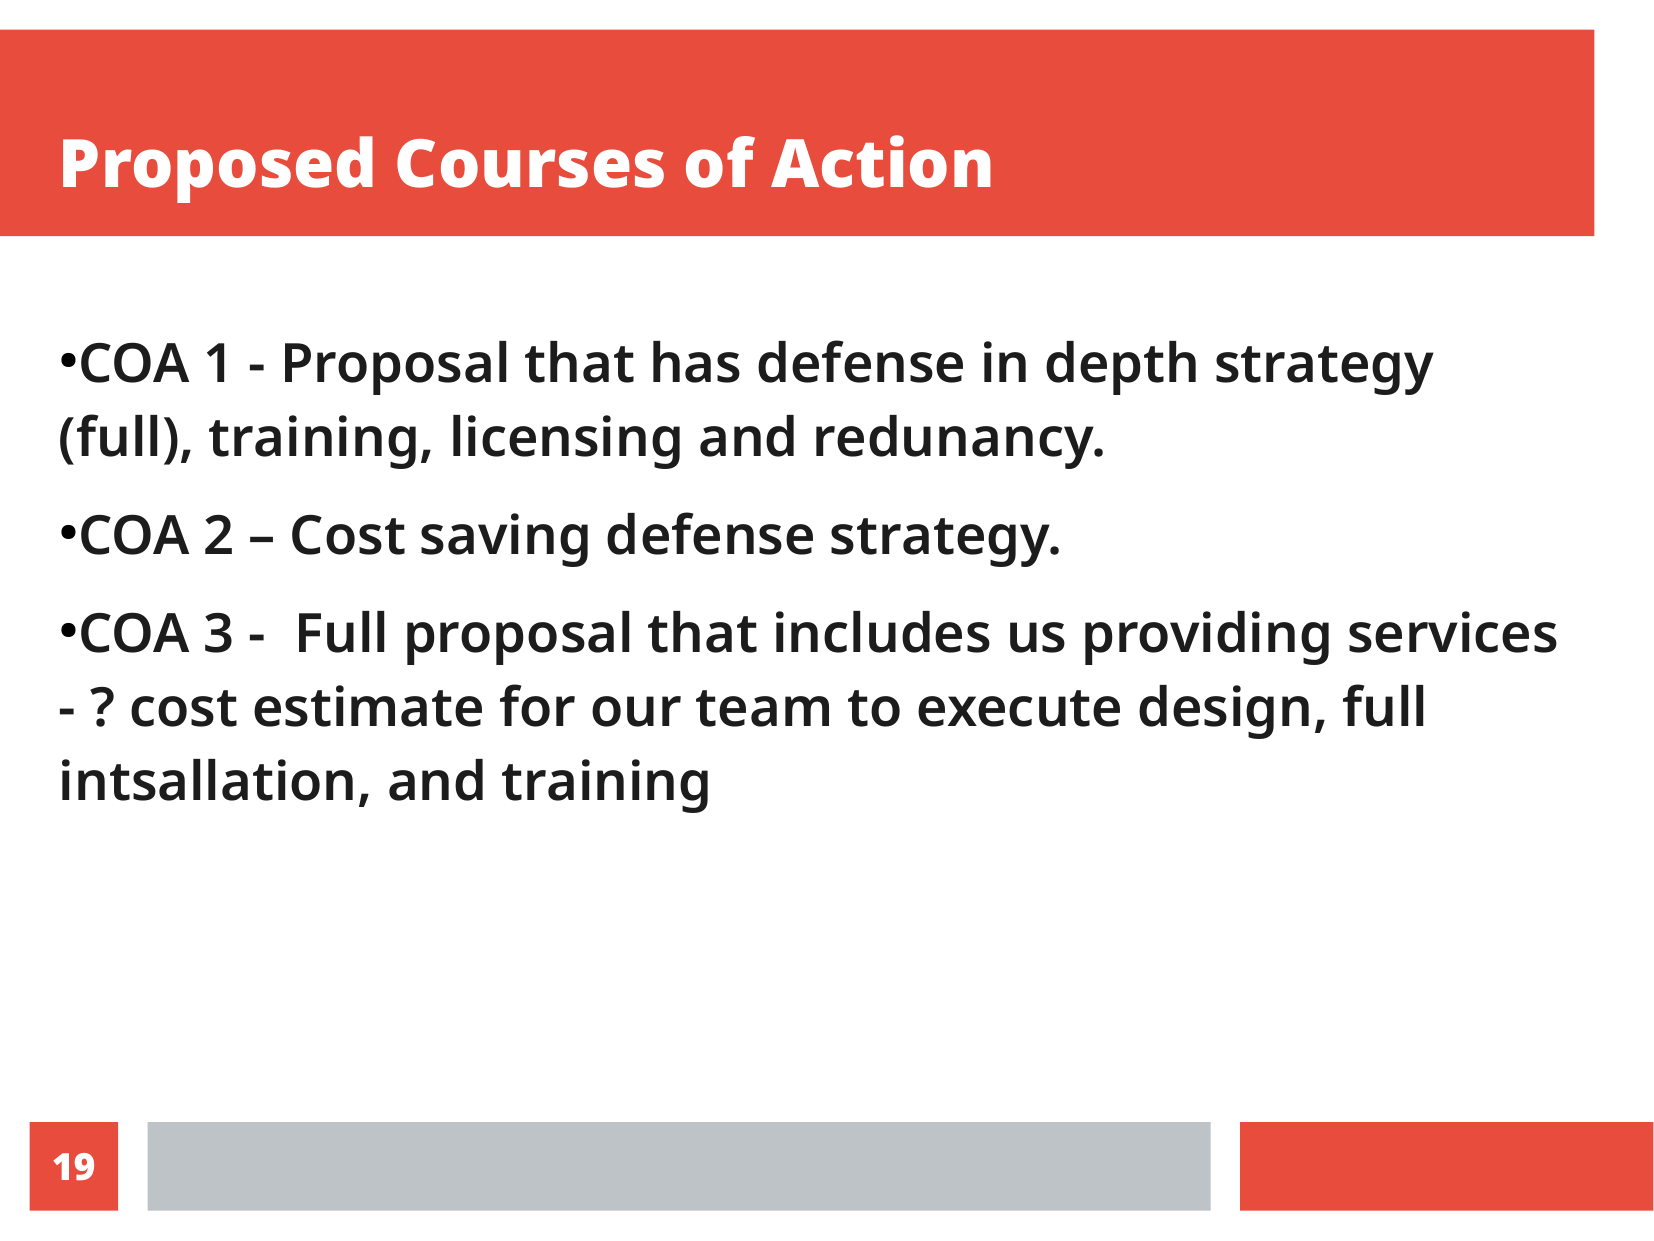

# Proposed Courses of Action
COA 1 - Proposal that has defense in depth strategy (full), training, licensing and redunancy.
COA 2 – Cost saving defense strategy.
COA 3 - Full proposal that includes us providing services - ? cost estimate for our team to execute design, full intsallation, and training
19